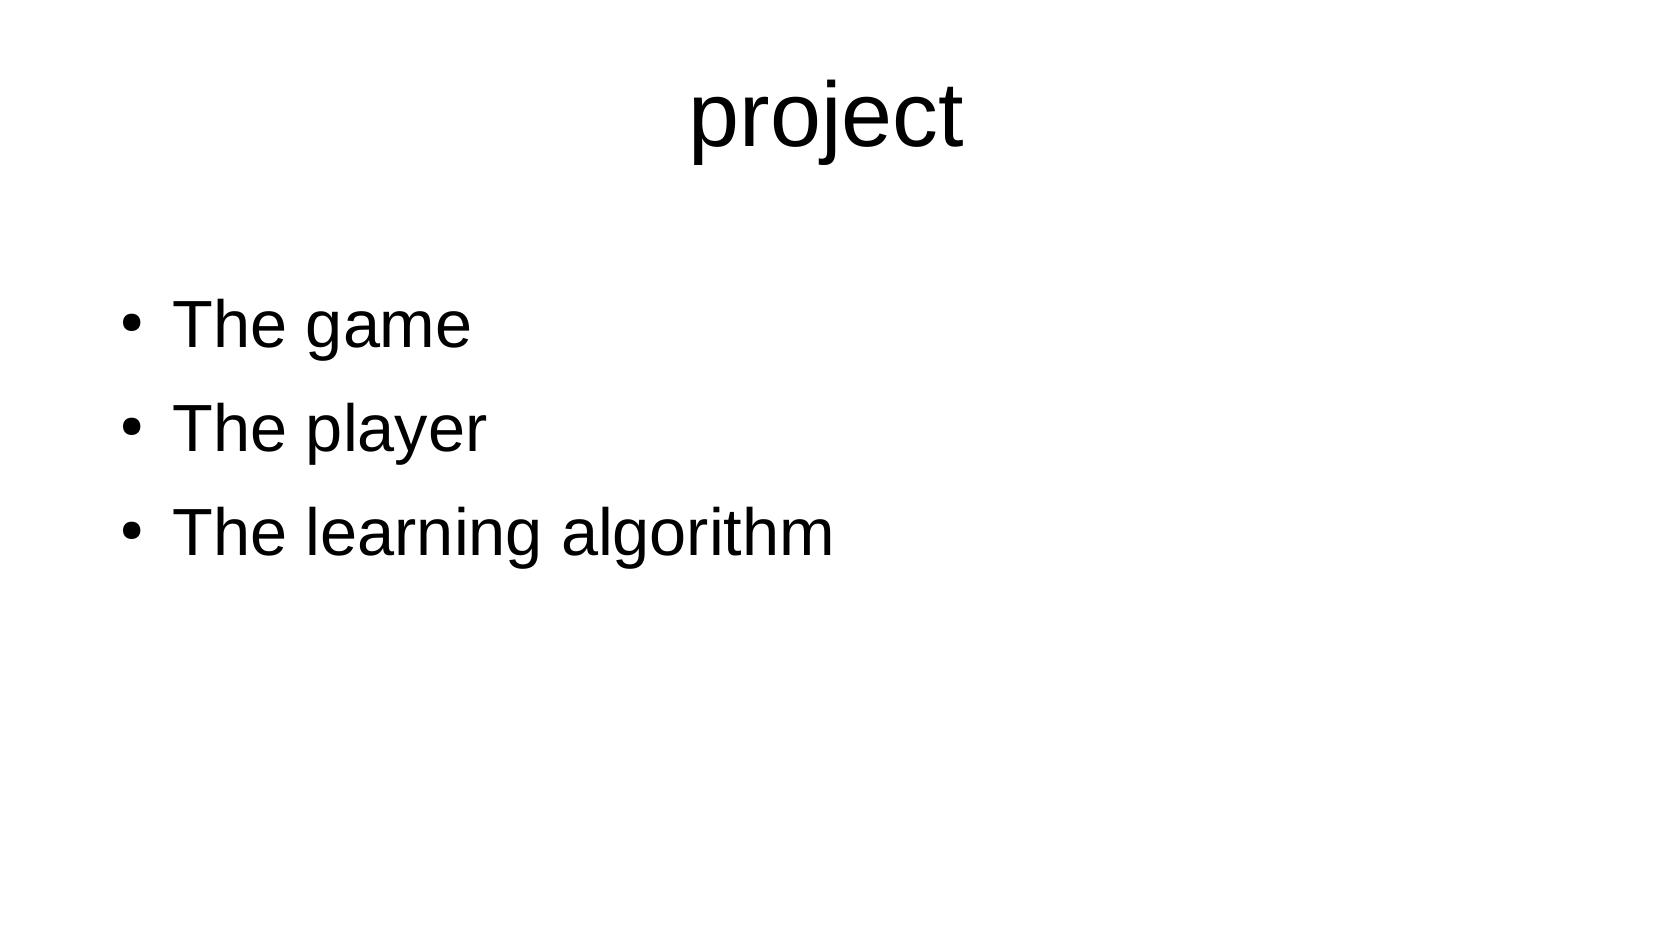

# project
The game
The player
The learning algorithm